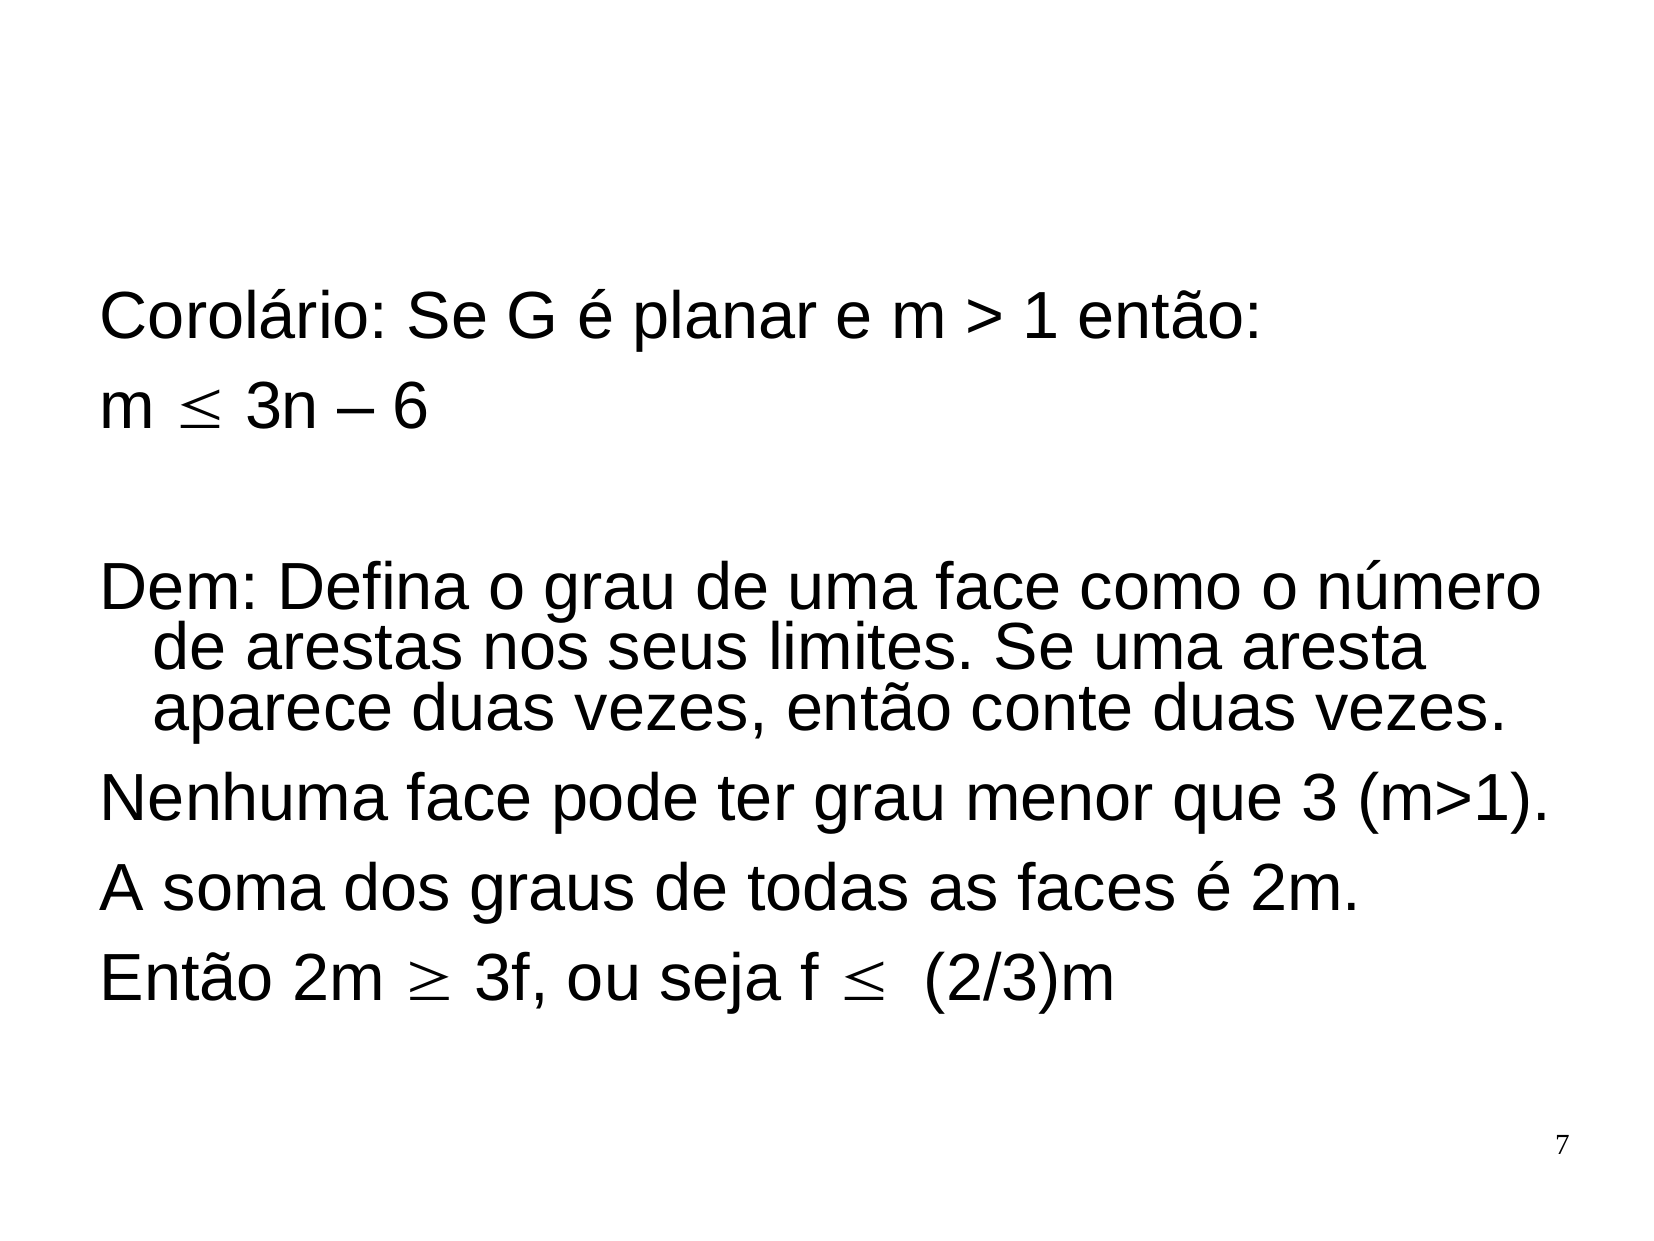

#
Corolário: Se G é planar e m > 1 então:
m  3n – 6
Dem: Defina o grau de uma face como o número de arestas nos seus limites. Se uma aresta aparece duas vezes, então conte duas vezes.
Nenhuma face pode ter grau menor que 3 (m>1).
A soma dos graus de todas as faces é 2m.
Então 2m  3f, ou seja f  (2/3)m
7